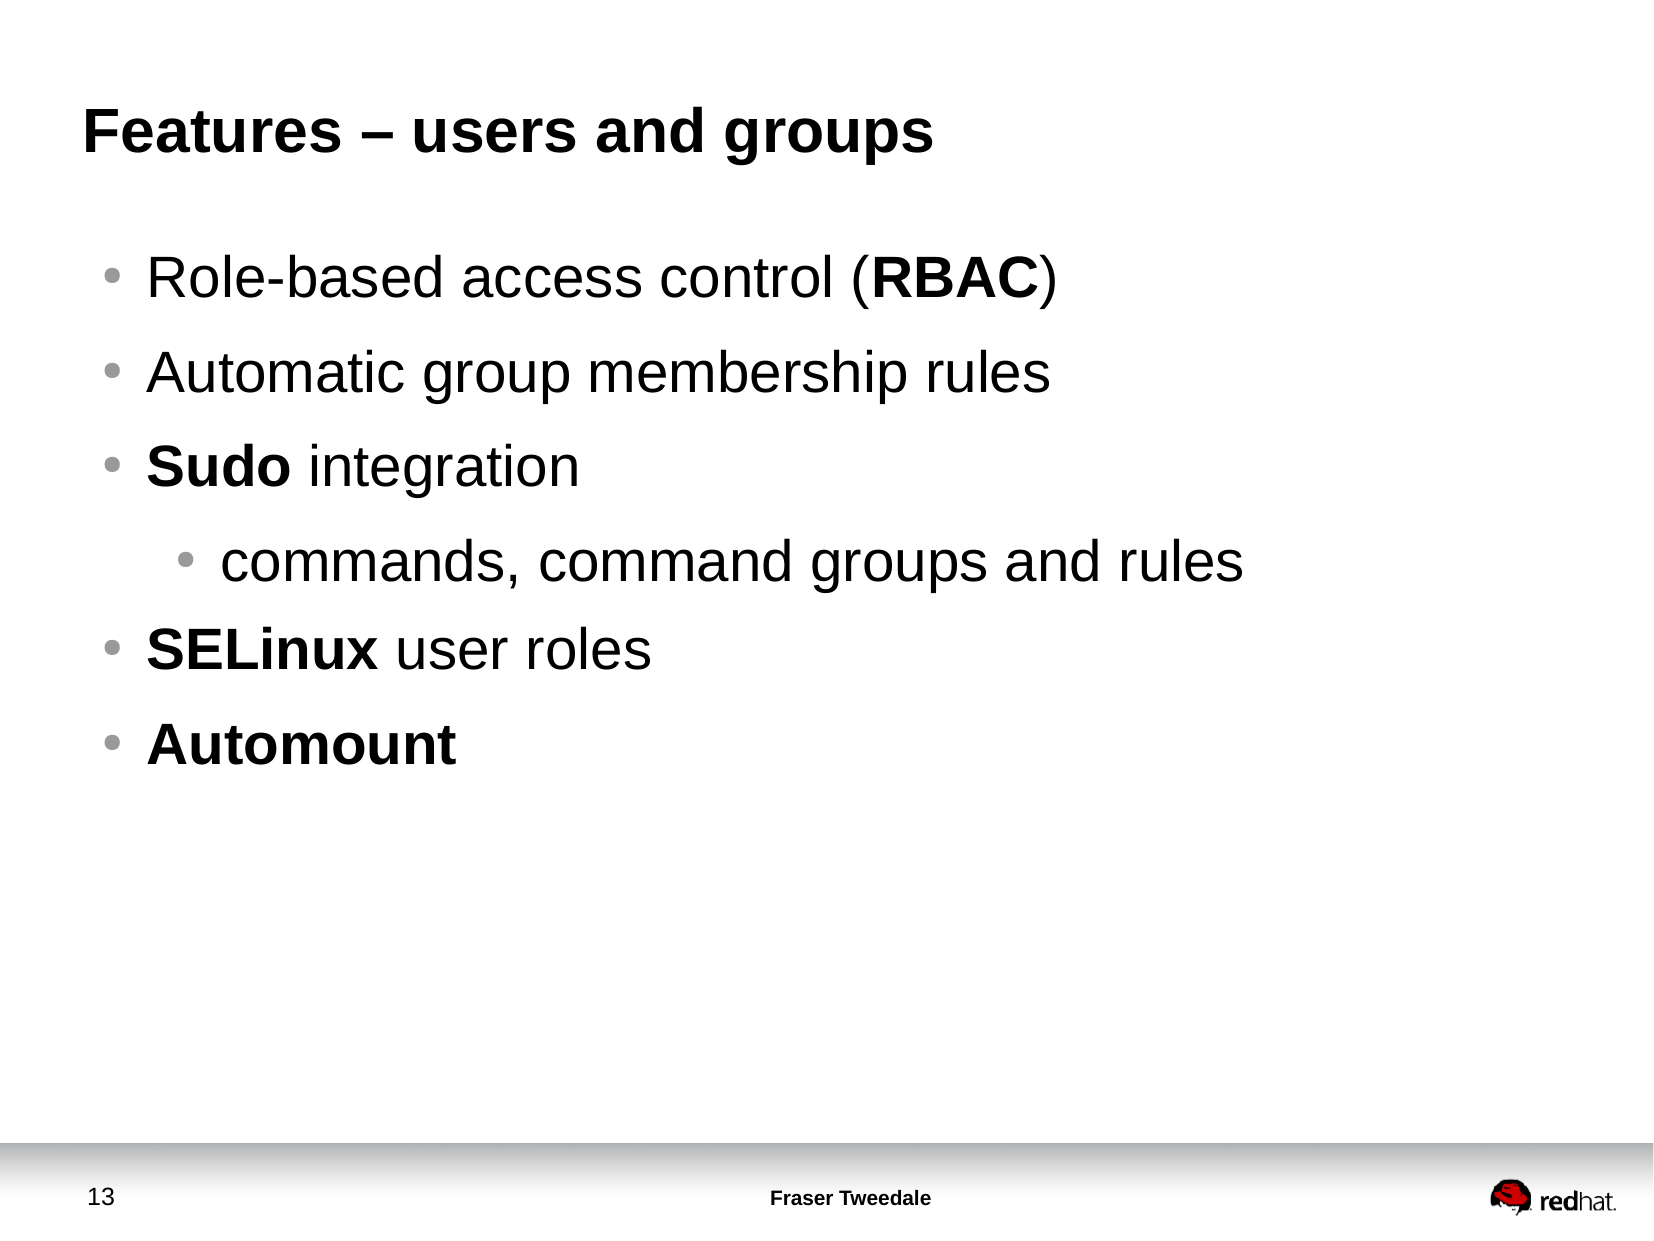

# Features – users and groups
Role-based access control (RBAC)
Automatic group membership rules
Sudo integration
commands, command groups and rules
SELinux user roles
Automount